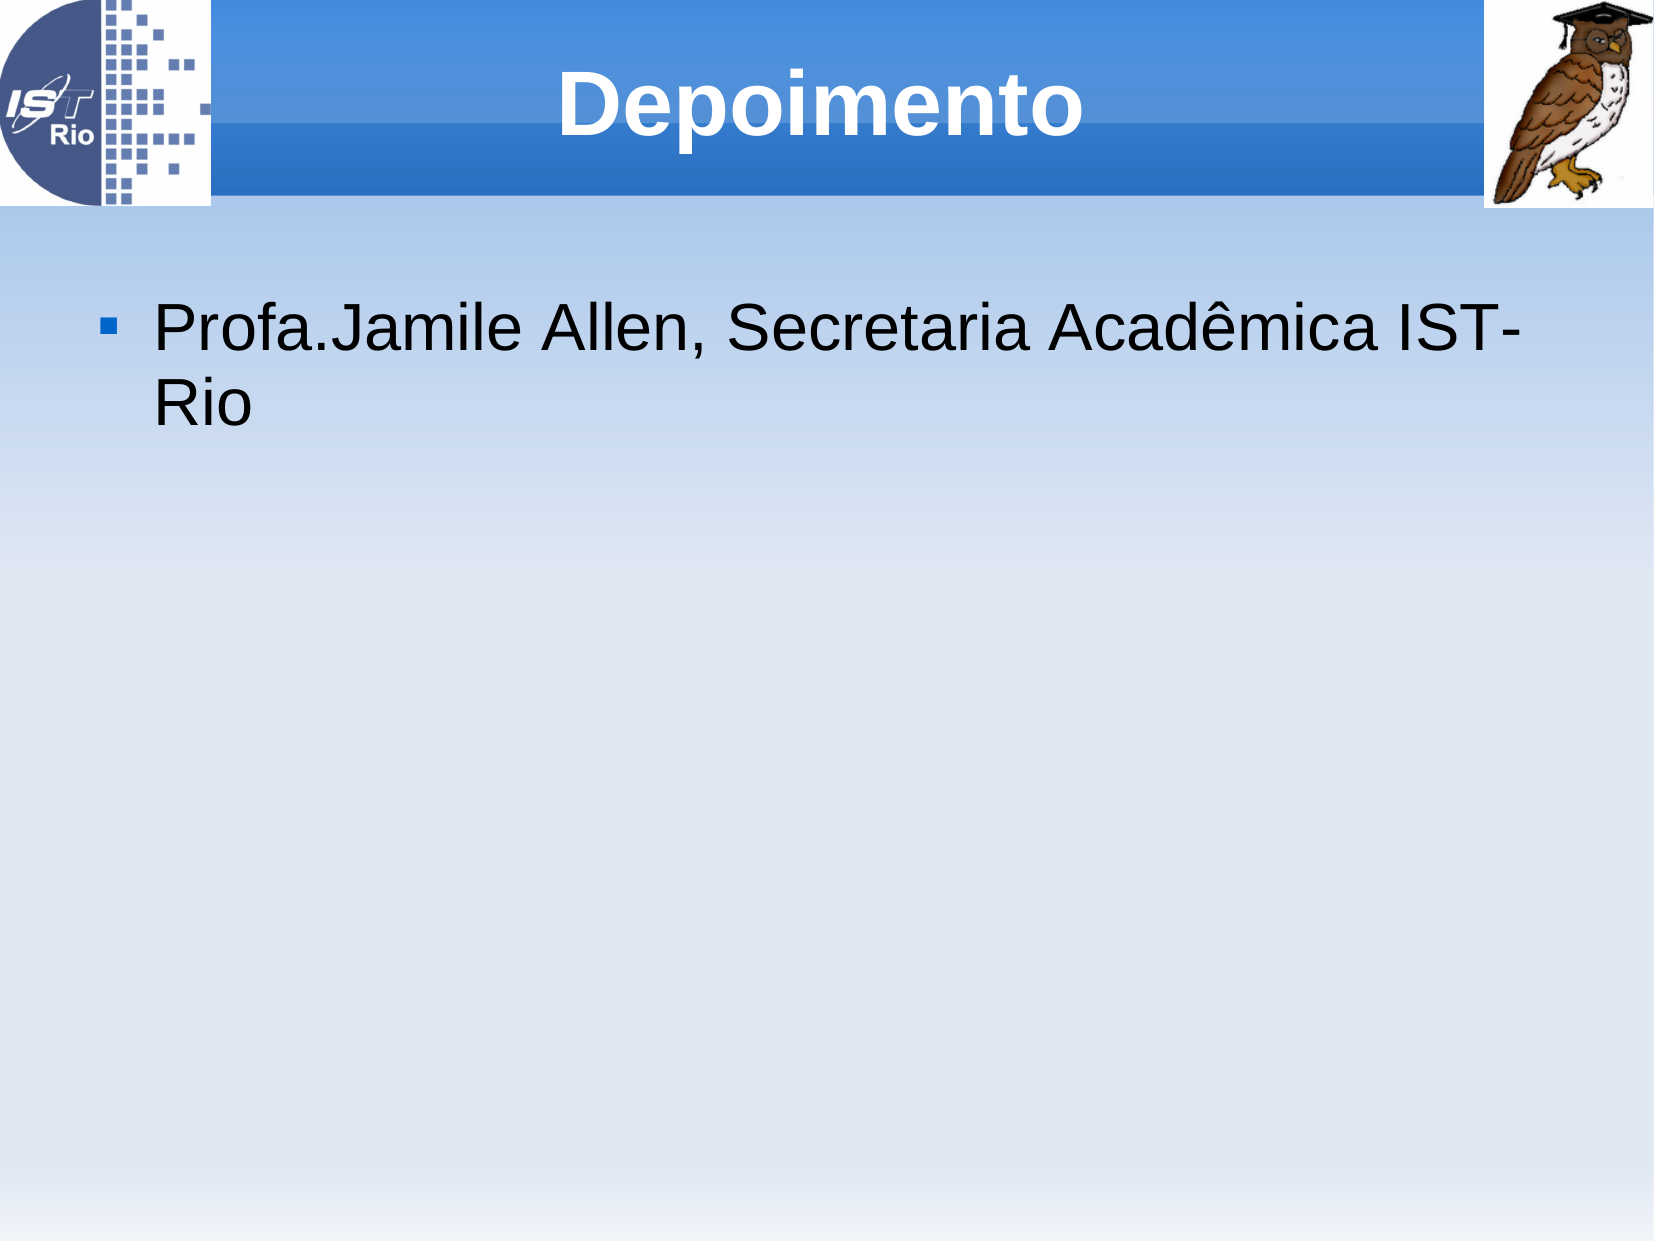

# Depoimento
Profa.Jamile Allen, Secretaria Acadêmica IST-Rio